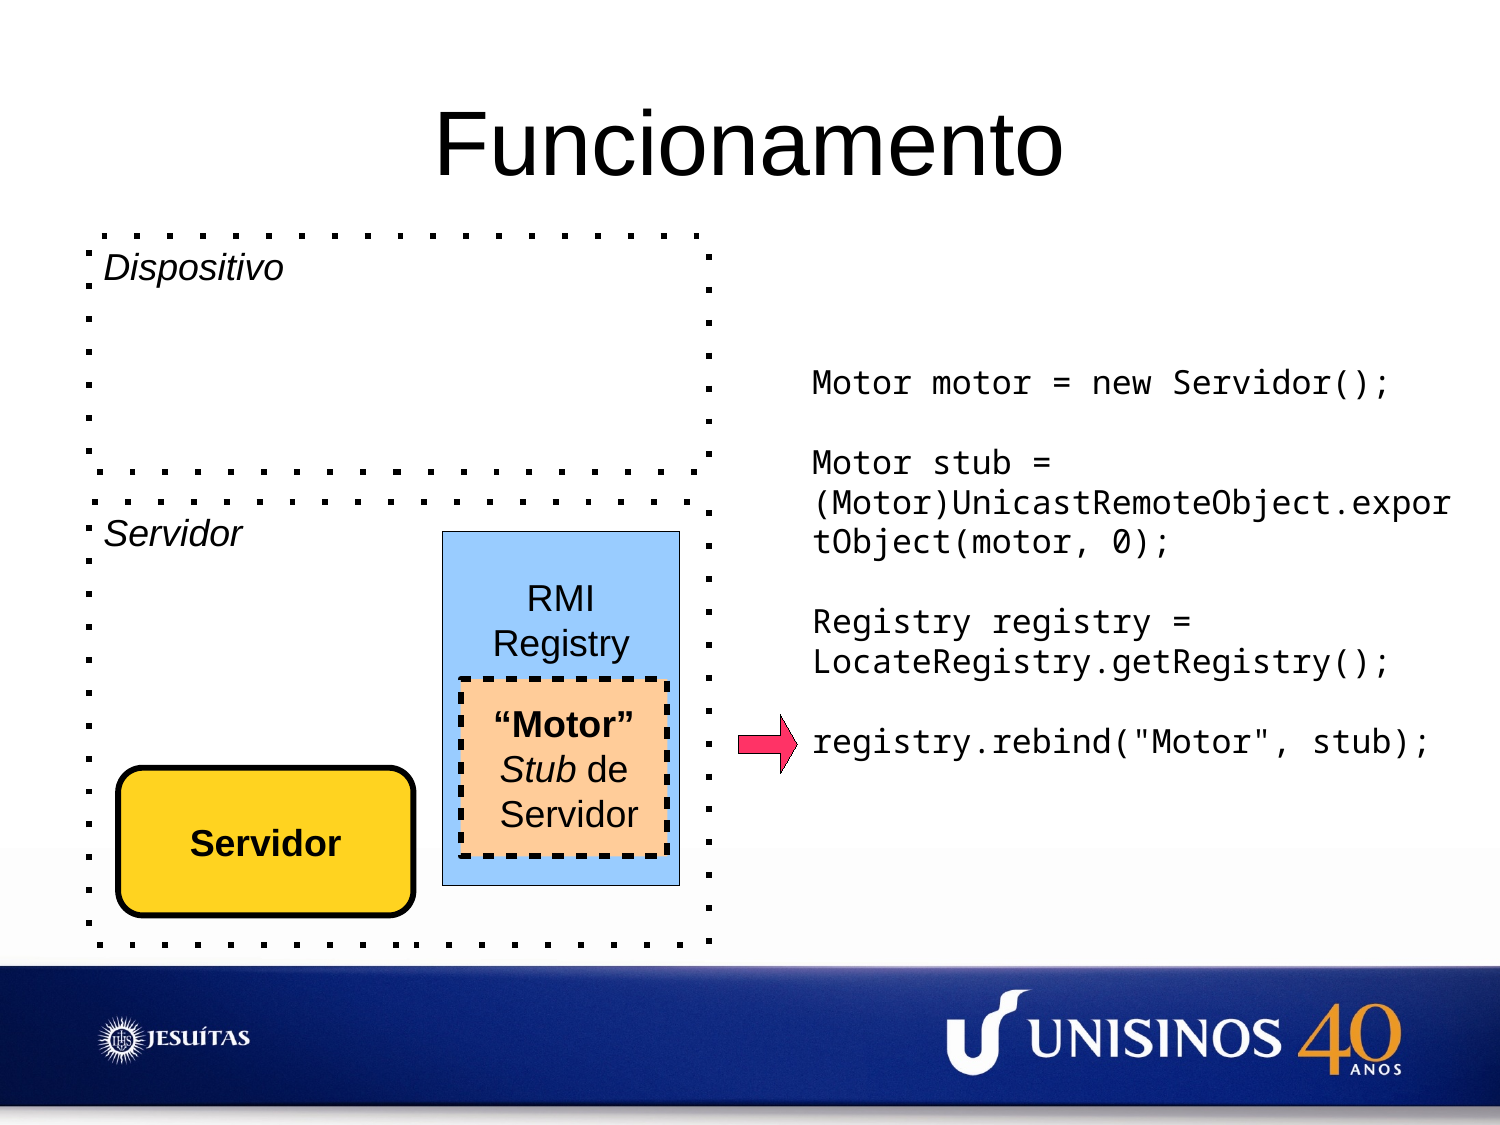

# Funcionamento
Dispositivo
Motor motor = new Servidor();
Motor stub = (Motor)UnicastRemoteObject.exportObject(motor, 0);
Registry registry = LocateRegistry.getRegistry();
registry.rebind("Motor", stub);
Servidor
RMI
Registry
“Motor”
Stub de
 Servidor
Servidor